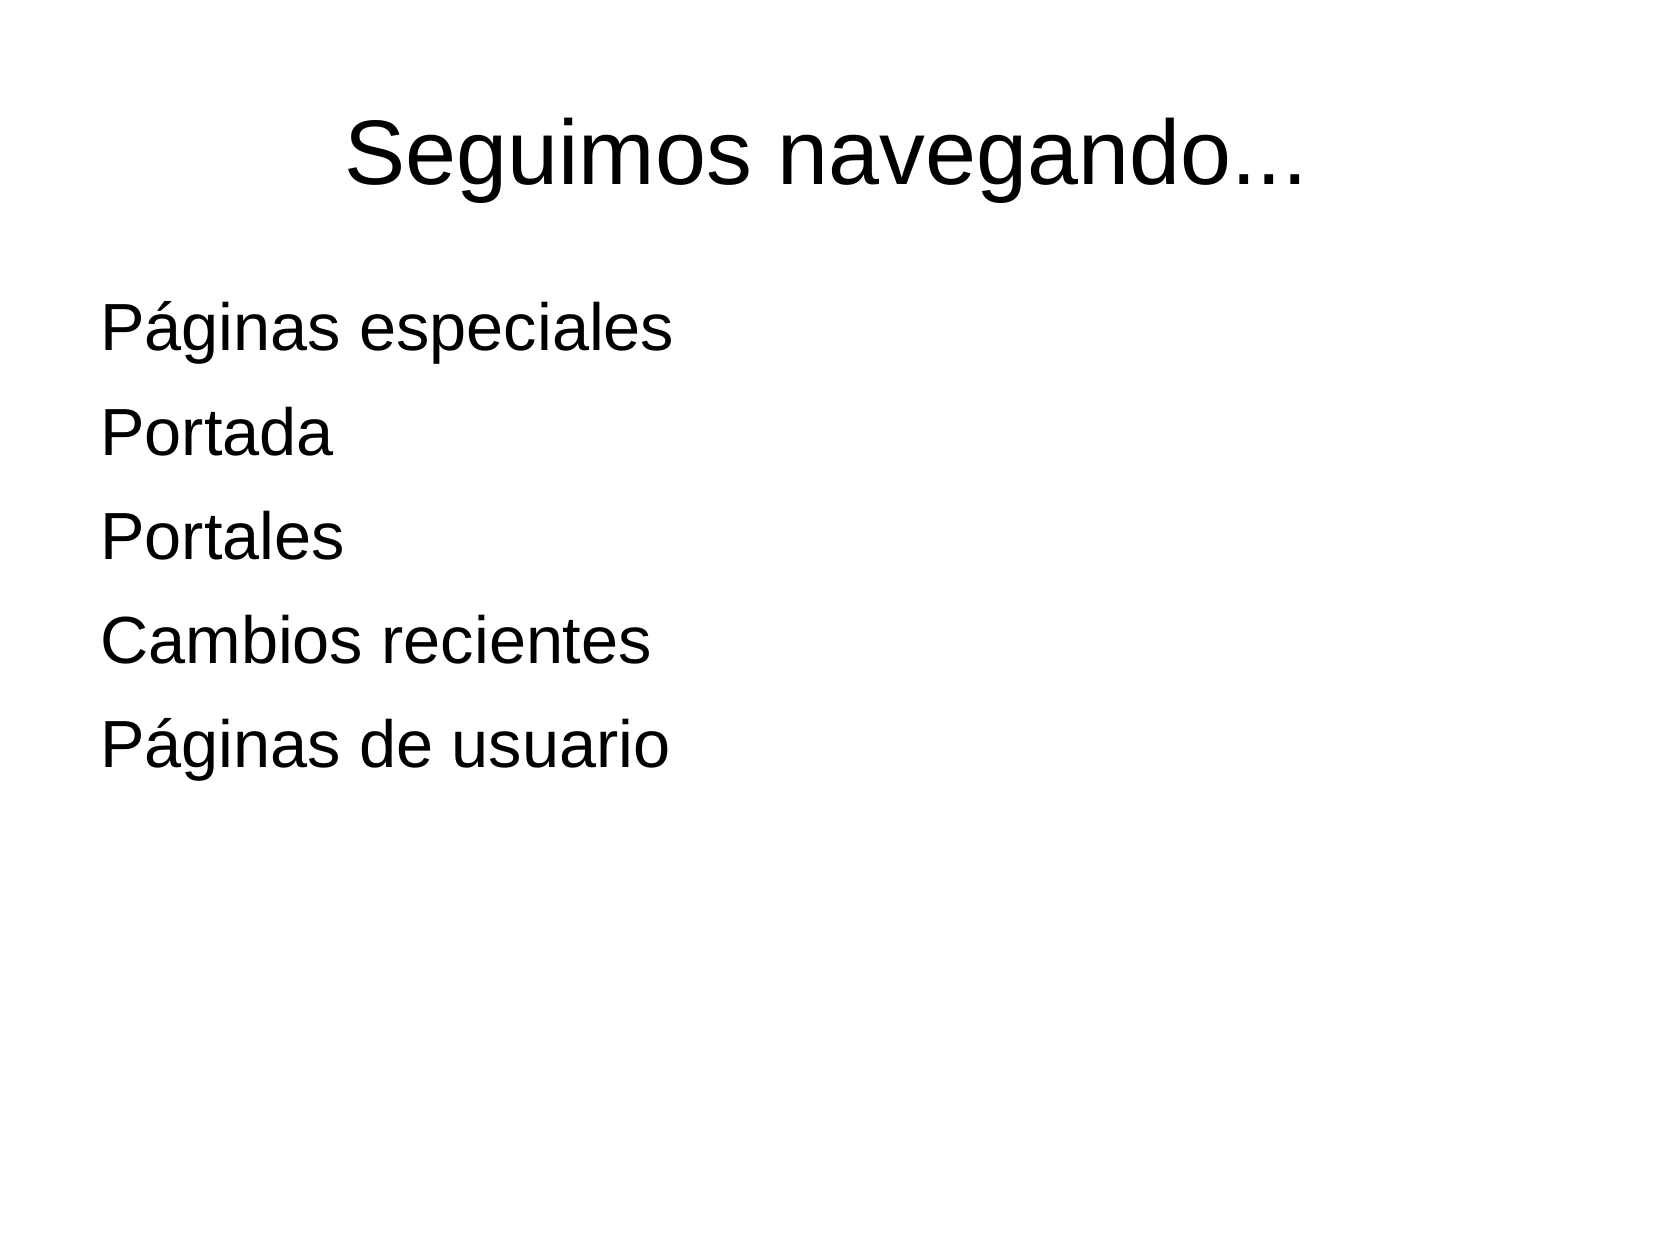

# Seguimos navegando...
Páginas especiales
Portada
Portales
Cambios recientes
Páginas de usuario